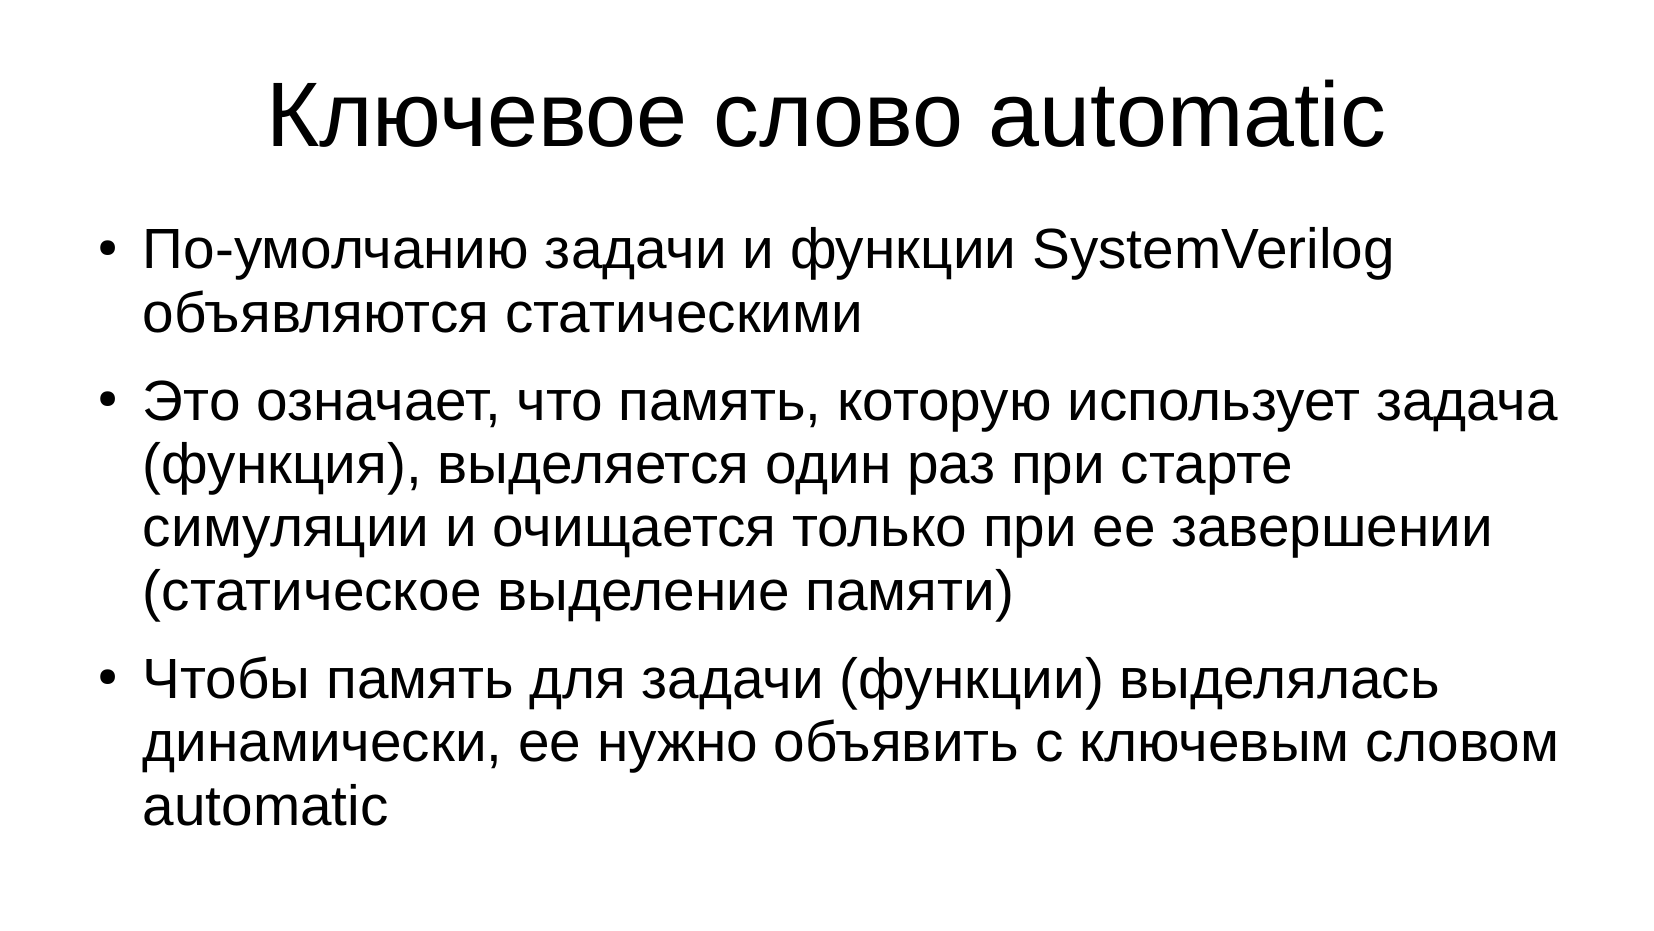

# Ключевое слово automatic
По-умолчанию задачи и функции SystemVerilog объявляются статическими
Это означает, что память, которую использует задача (функция), выделяется один раз при старте симуляции и очищается только при ее завершении (статическое выделение памяти)
Чтобы память для задачи (функции) выделялась динамически, ее нужно объявить с ключевым словом automatic